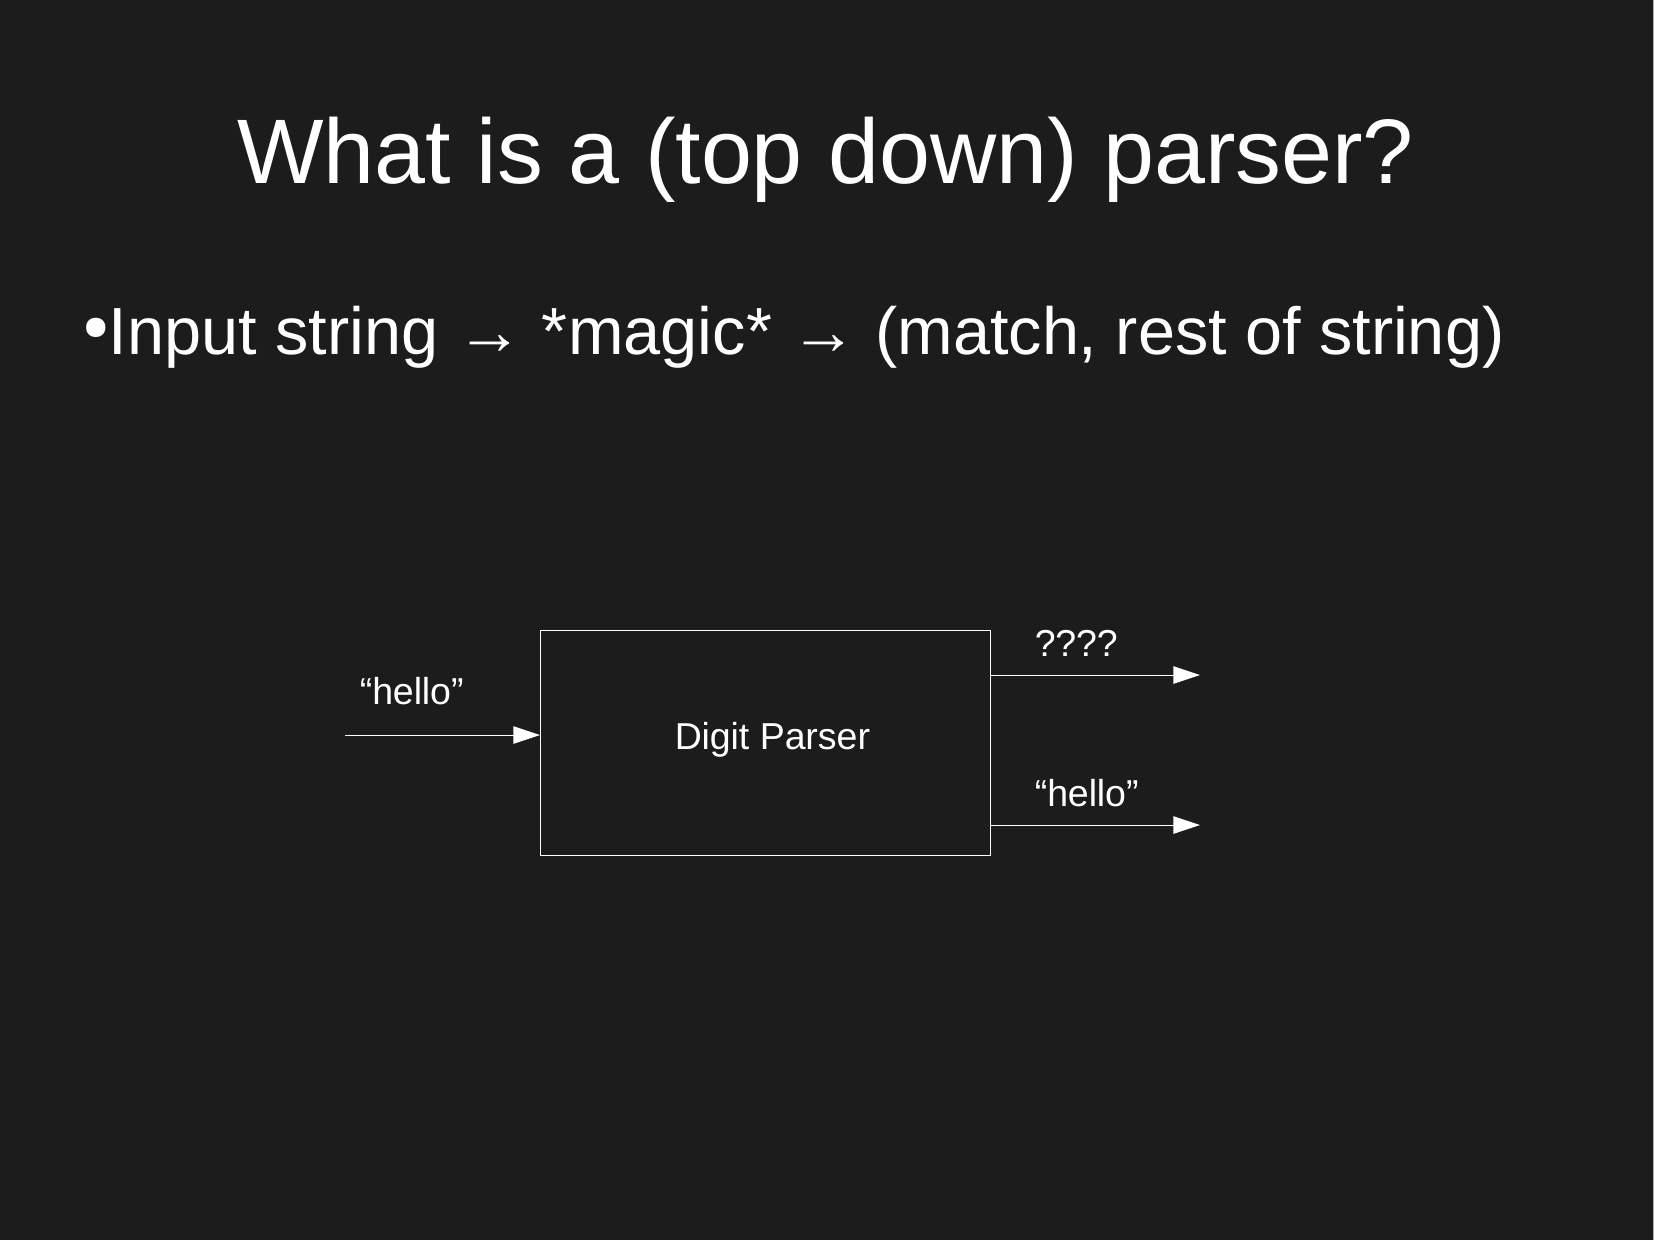

# What is a (top down) parser?
Input string → *magic* → (match, rest of string)
????
“hello”
Digit Parser
“hello”